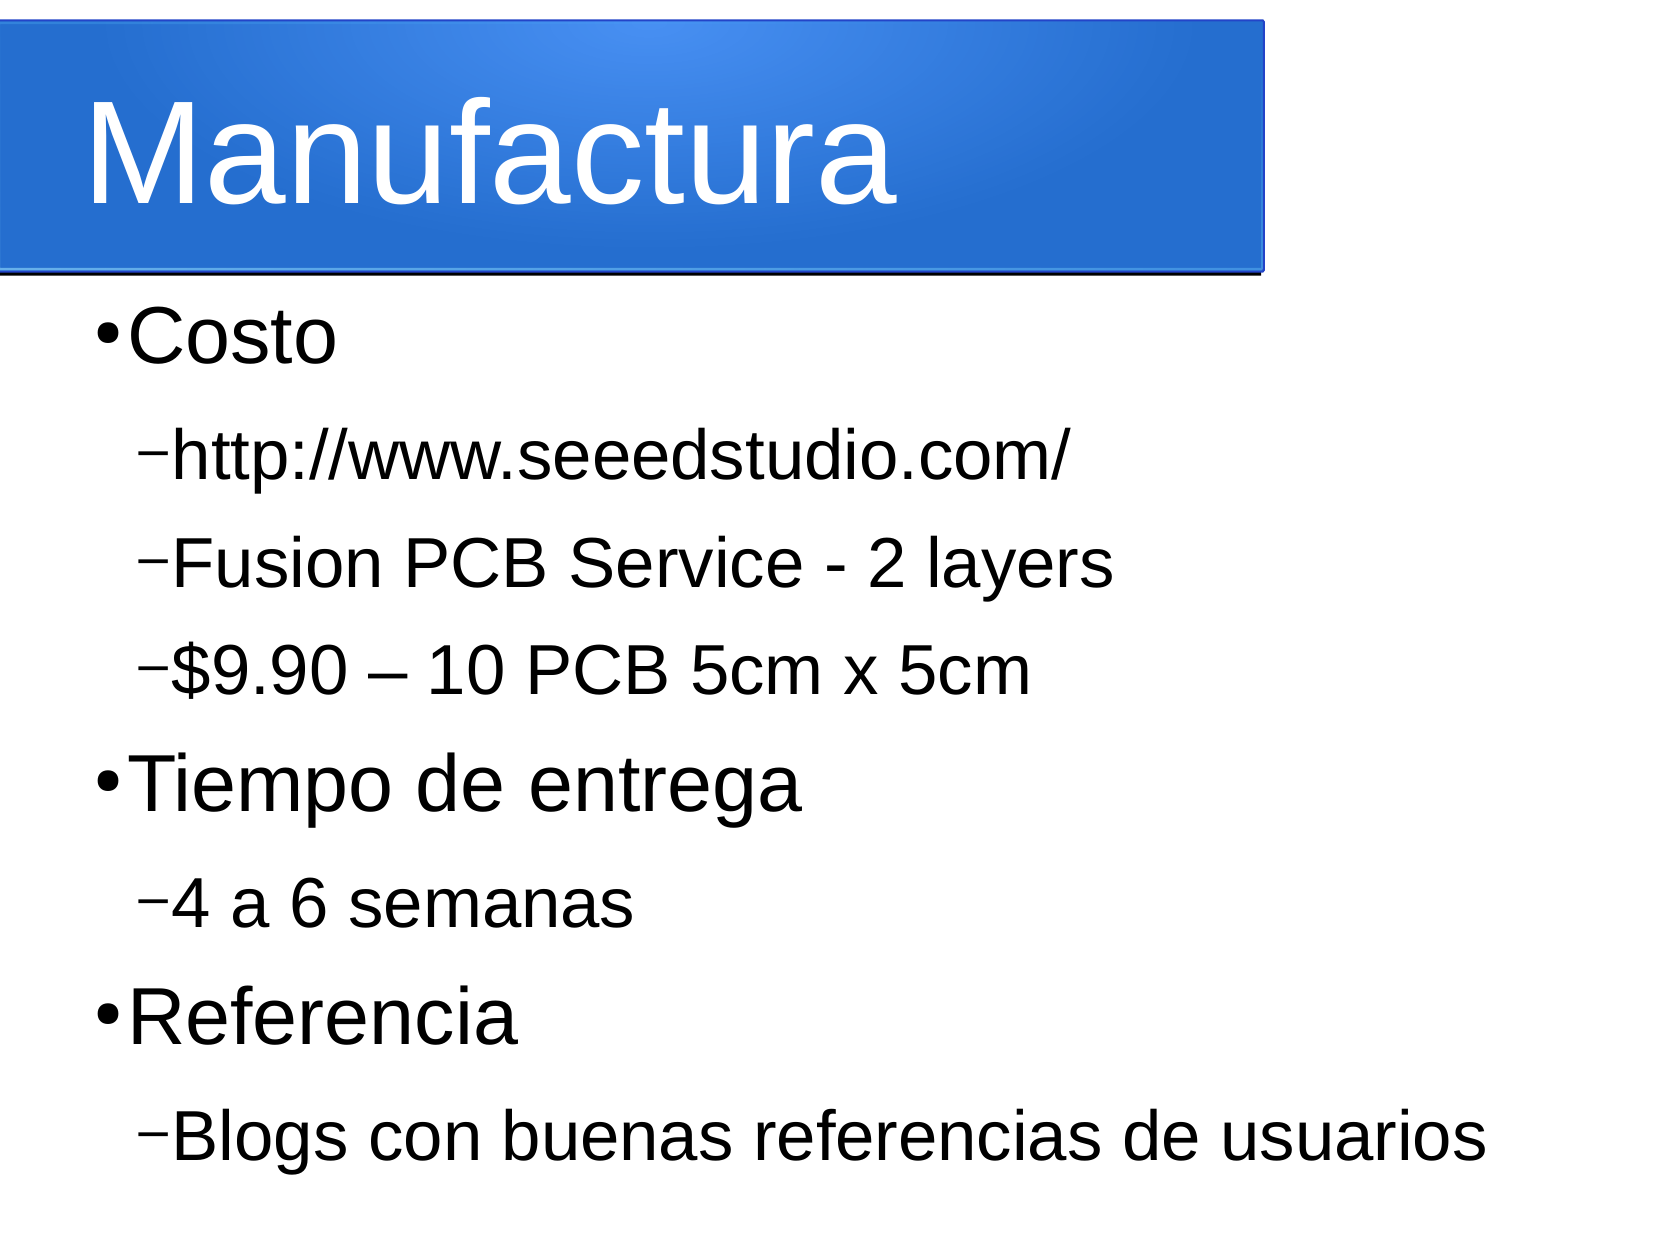

# Manufactura
Costo
http://www.seeedstudio.com/
Fusion PCB Service - 2 layers
$9.90 – 10 PCB 5cm x 5cm
Tiempo de entrega
4 a 6 semanas
Referencia
Blogs con buenas referencias de usuarios